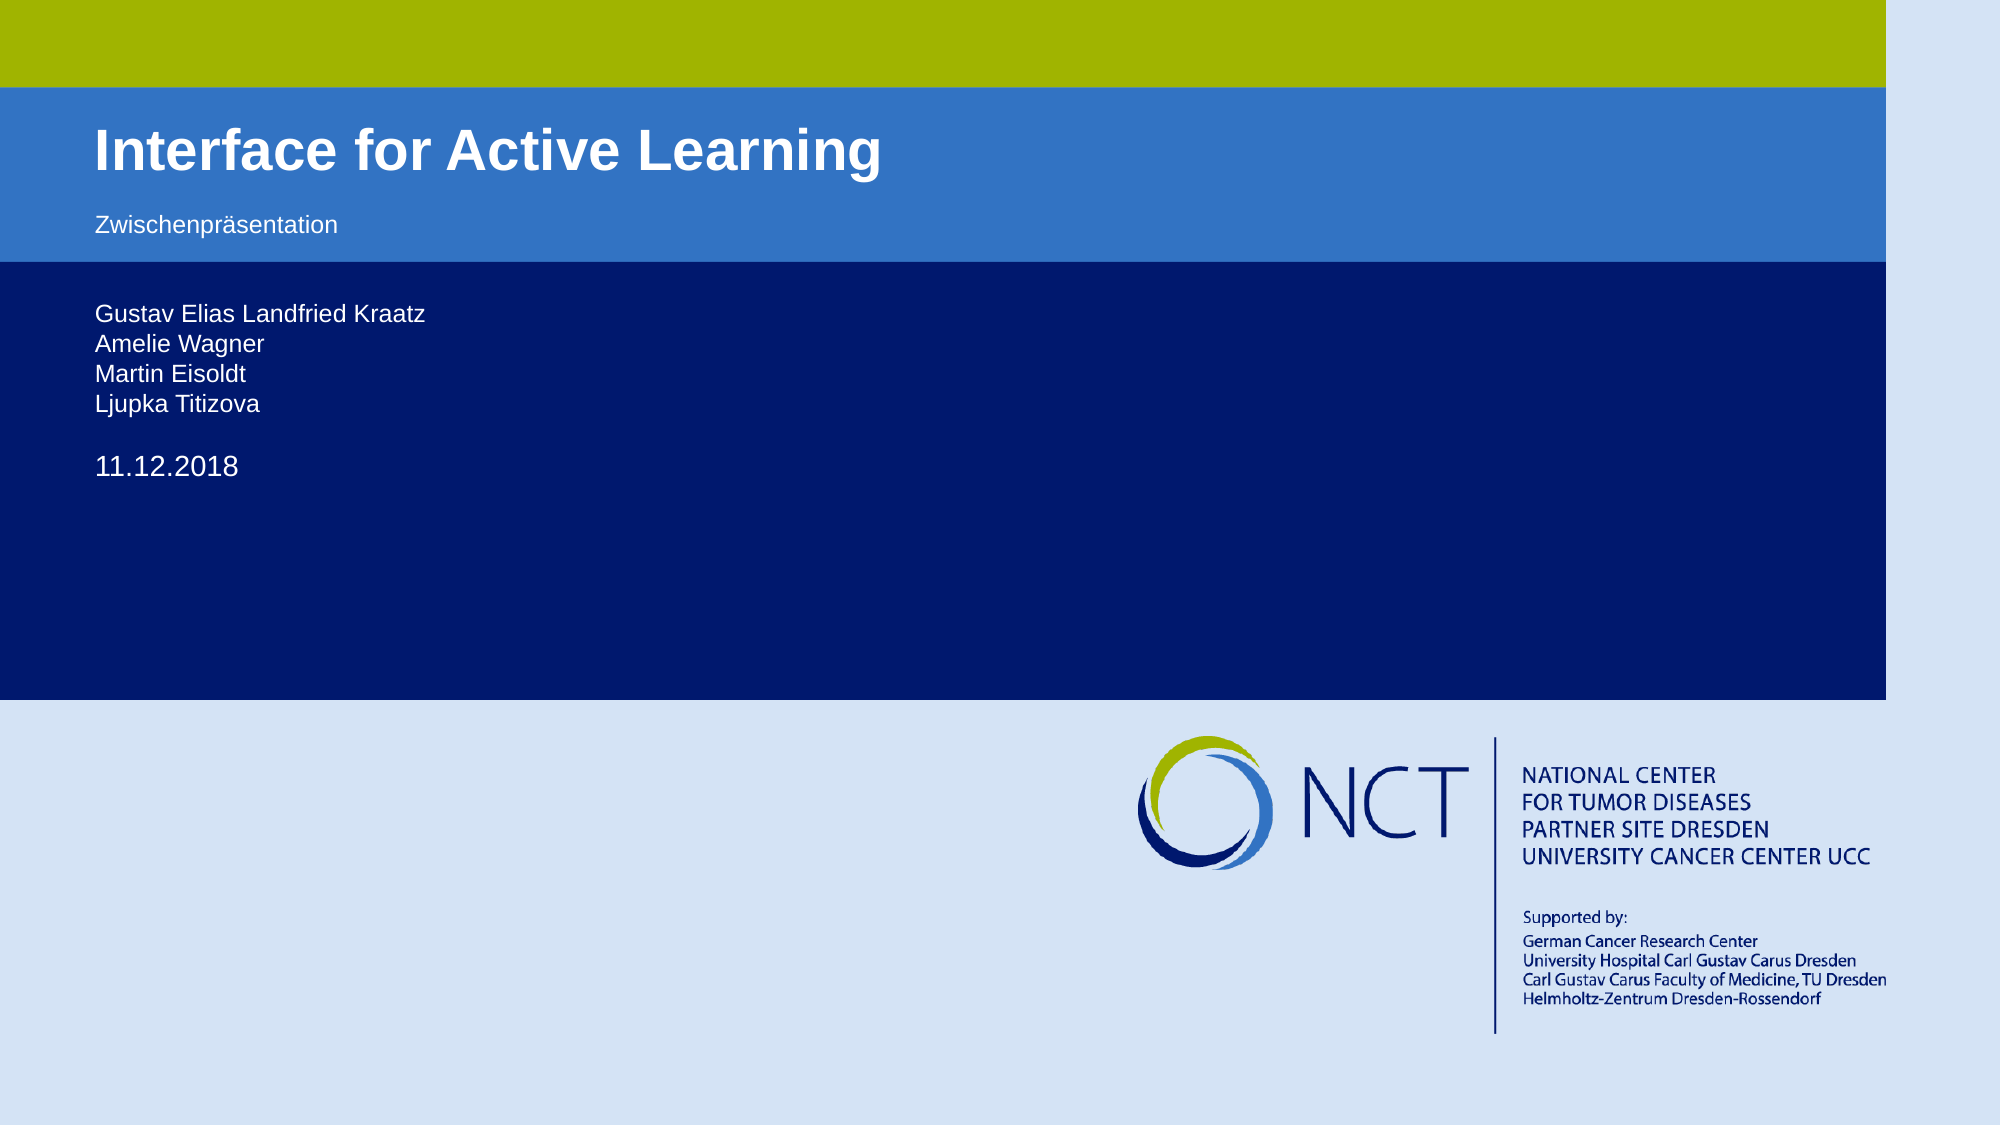

# Interface for Active Learning
Zwischenpräsentation
Gustav Elias Landfried Kraatz
Amelie Wagner
Martin Eisoldt
Ljupka Titizova
11.12.2018